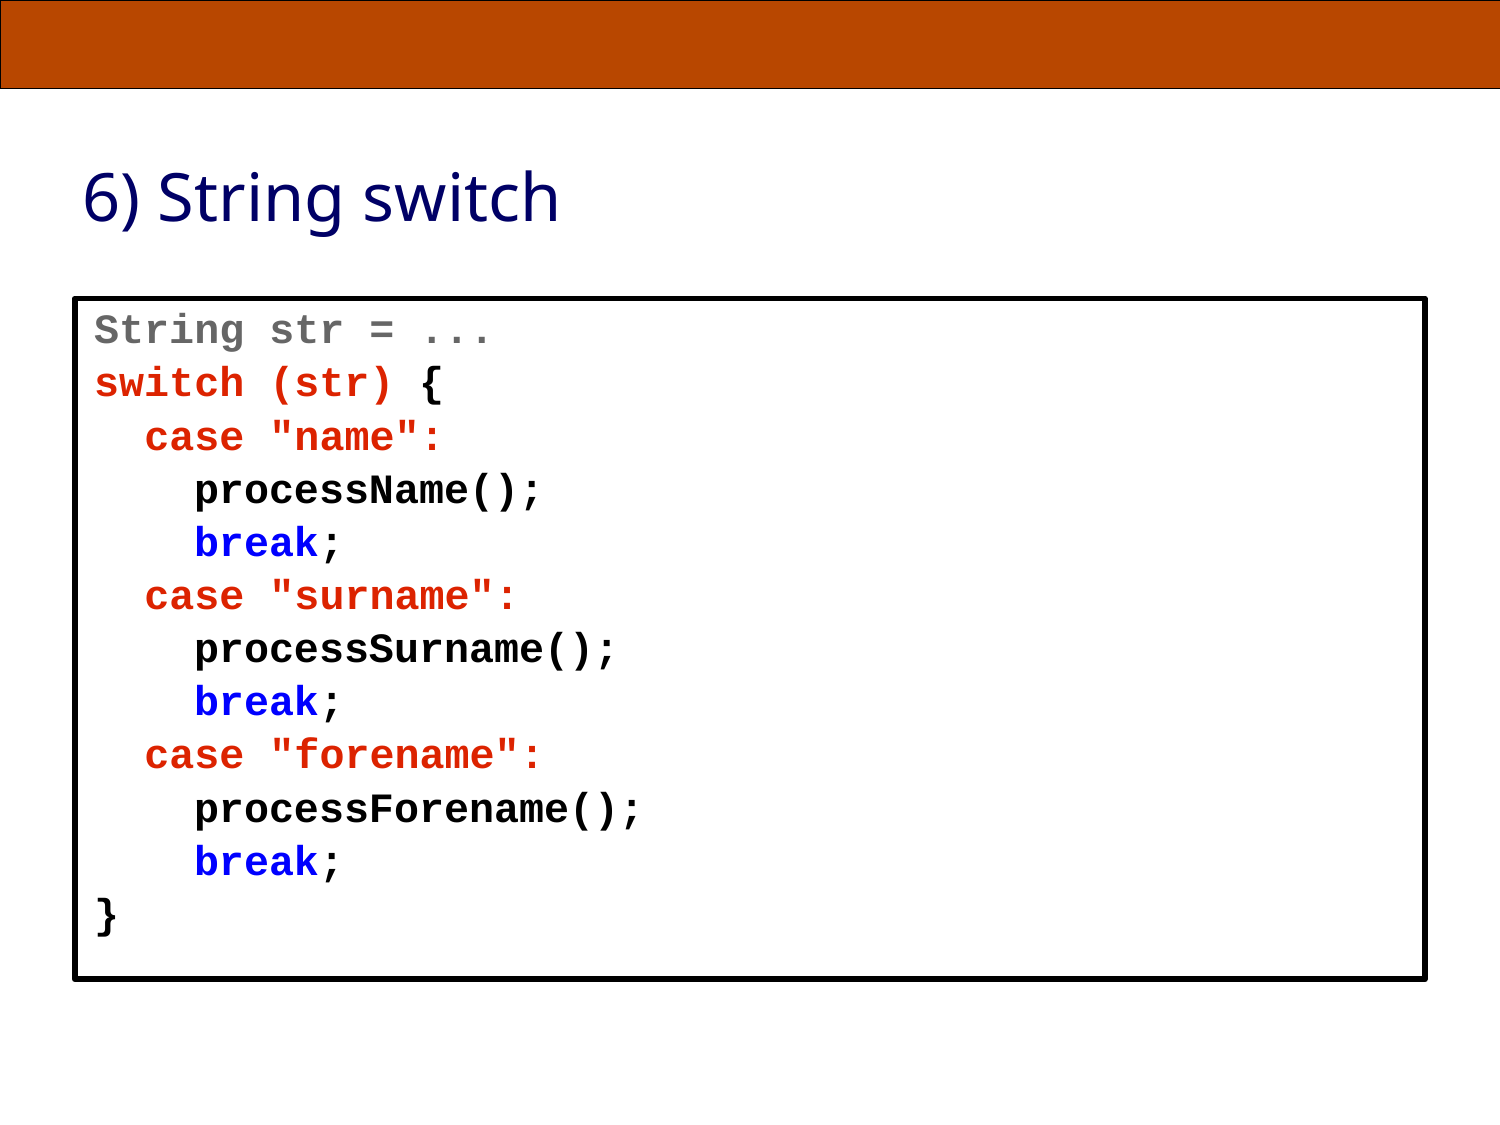

# 6) String switch
String str = ...
switch (str) {
 case "name":
 processName();
 break;
 case "surname":
 processSurname();
 break;
 case "forename":
 processForename();
 break;
}